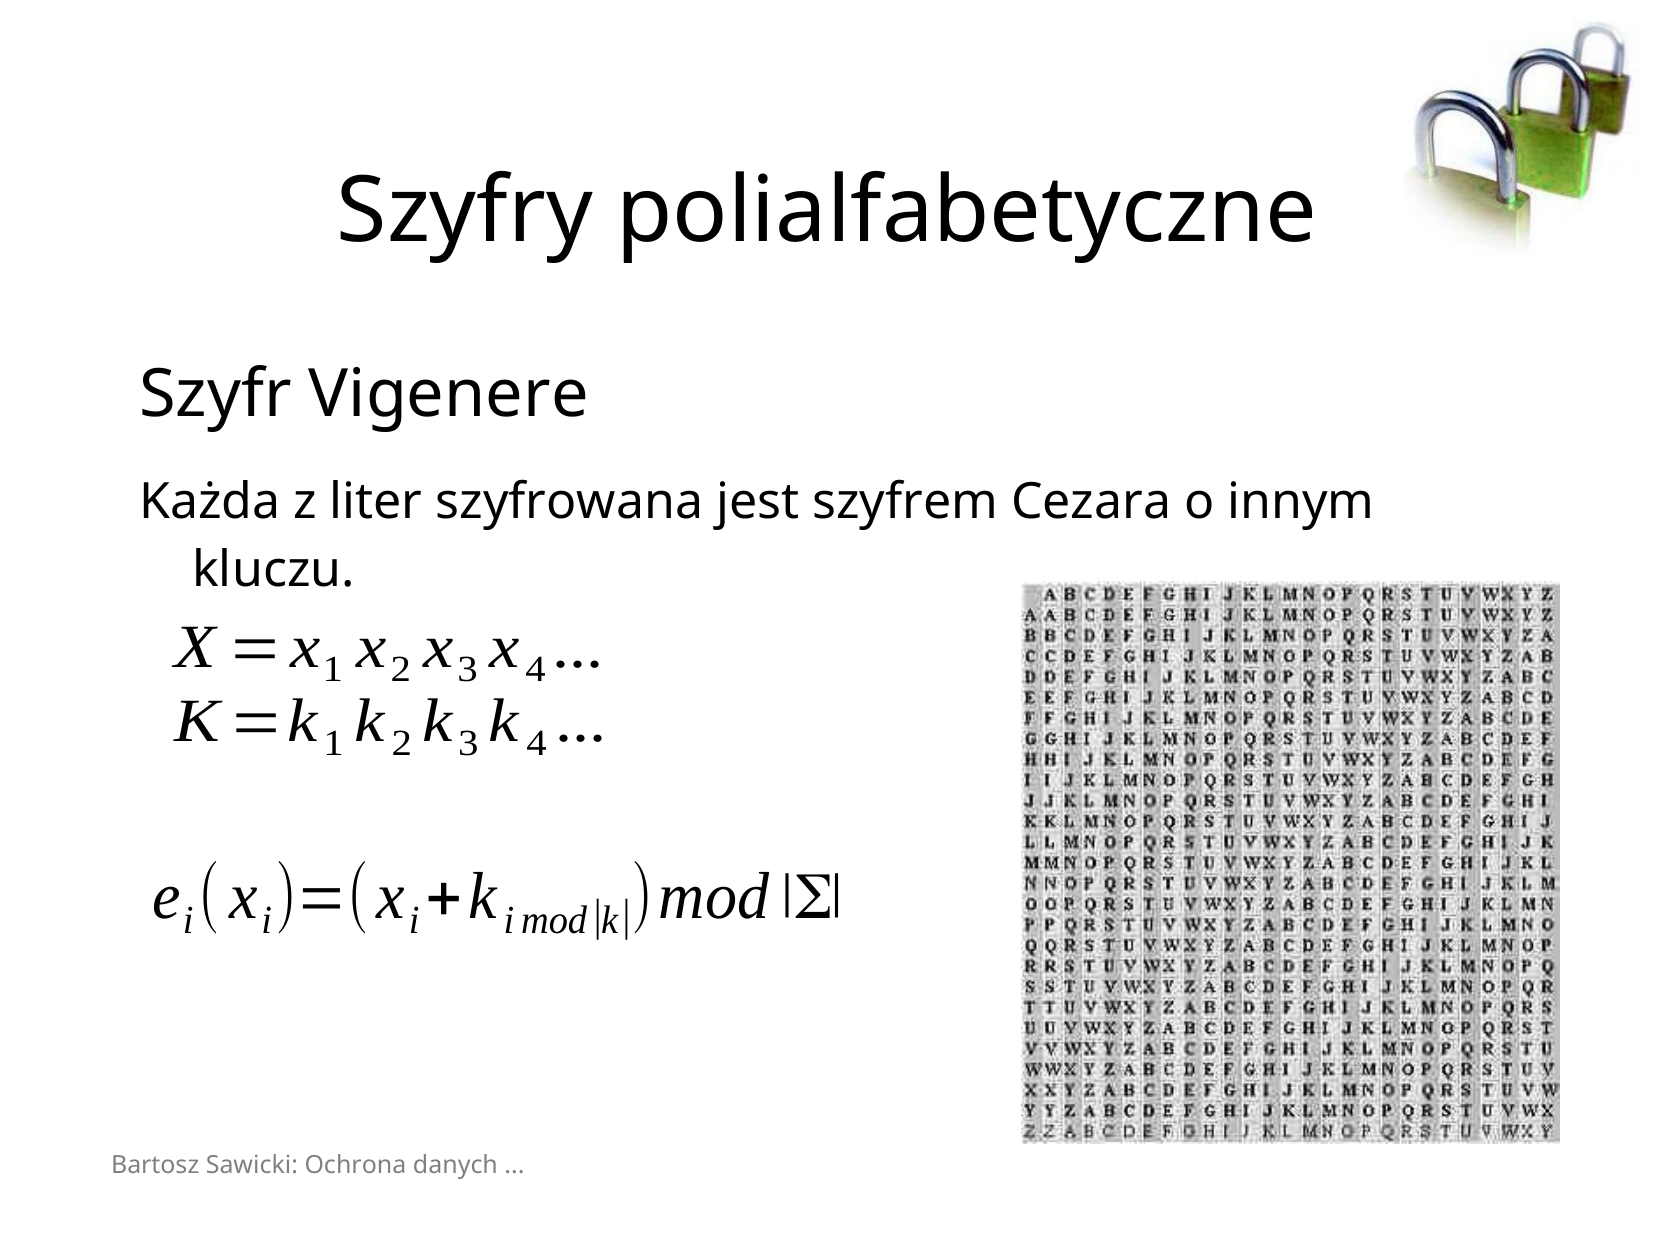

# Szyfry polialfabetyczne
Szyfr Vigenere
Każda z liter szyfrowana jest szyfrem Cezara o innym kluczu.